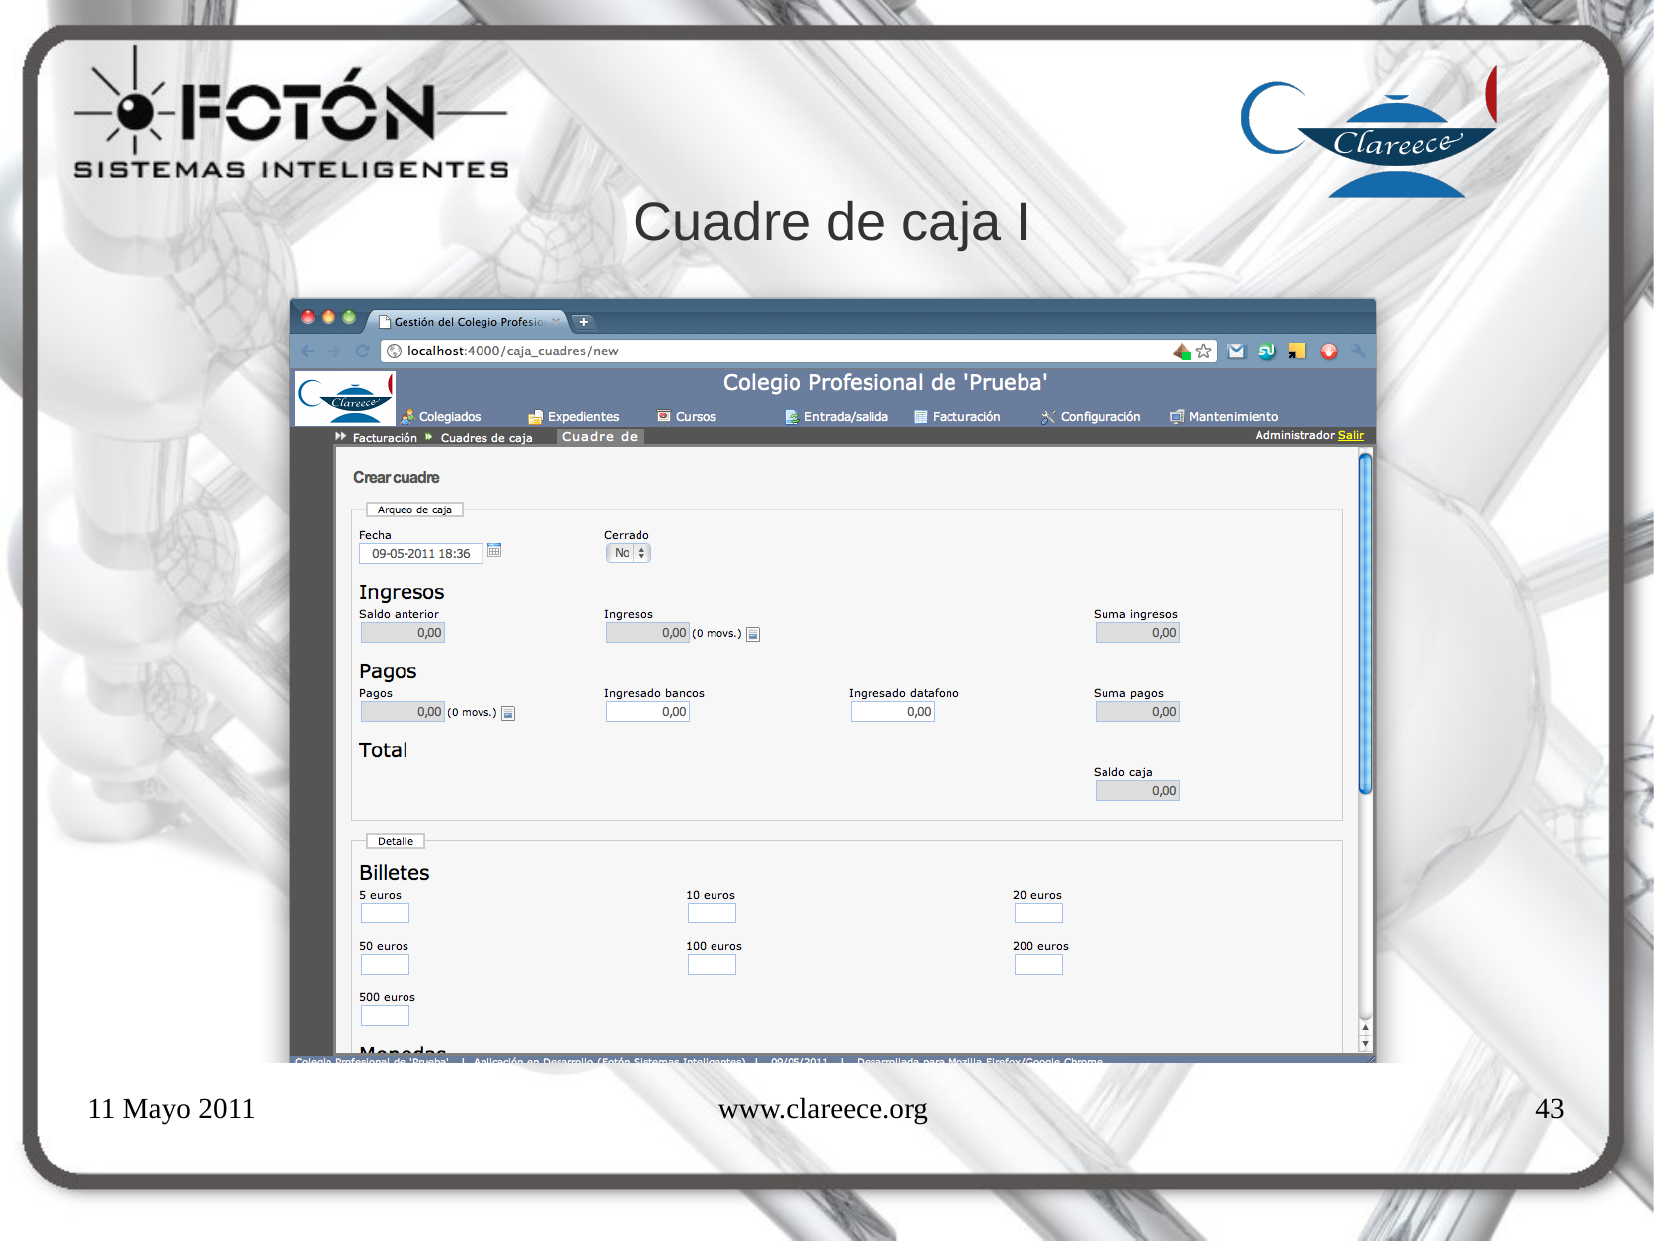

# Cuadre de caja I
11 Mayo 2011
www.clareece.org
43